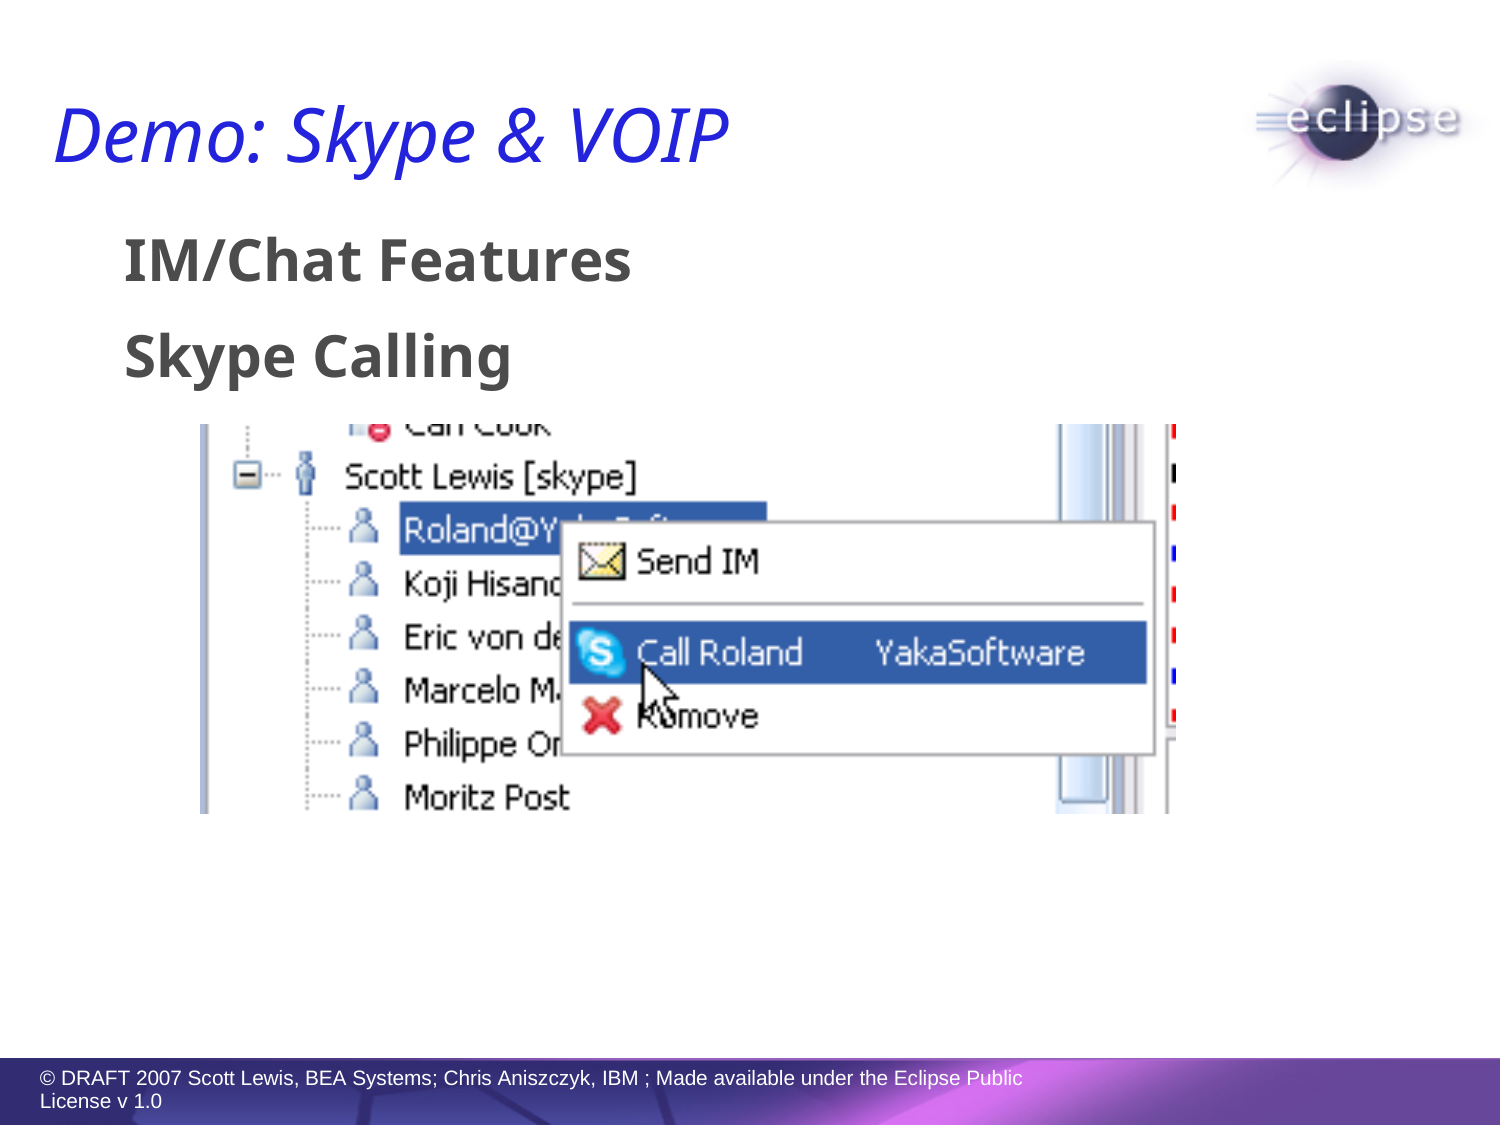

Demo: Skype & VOIP
# IM/Chat Features
Skype Calling